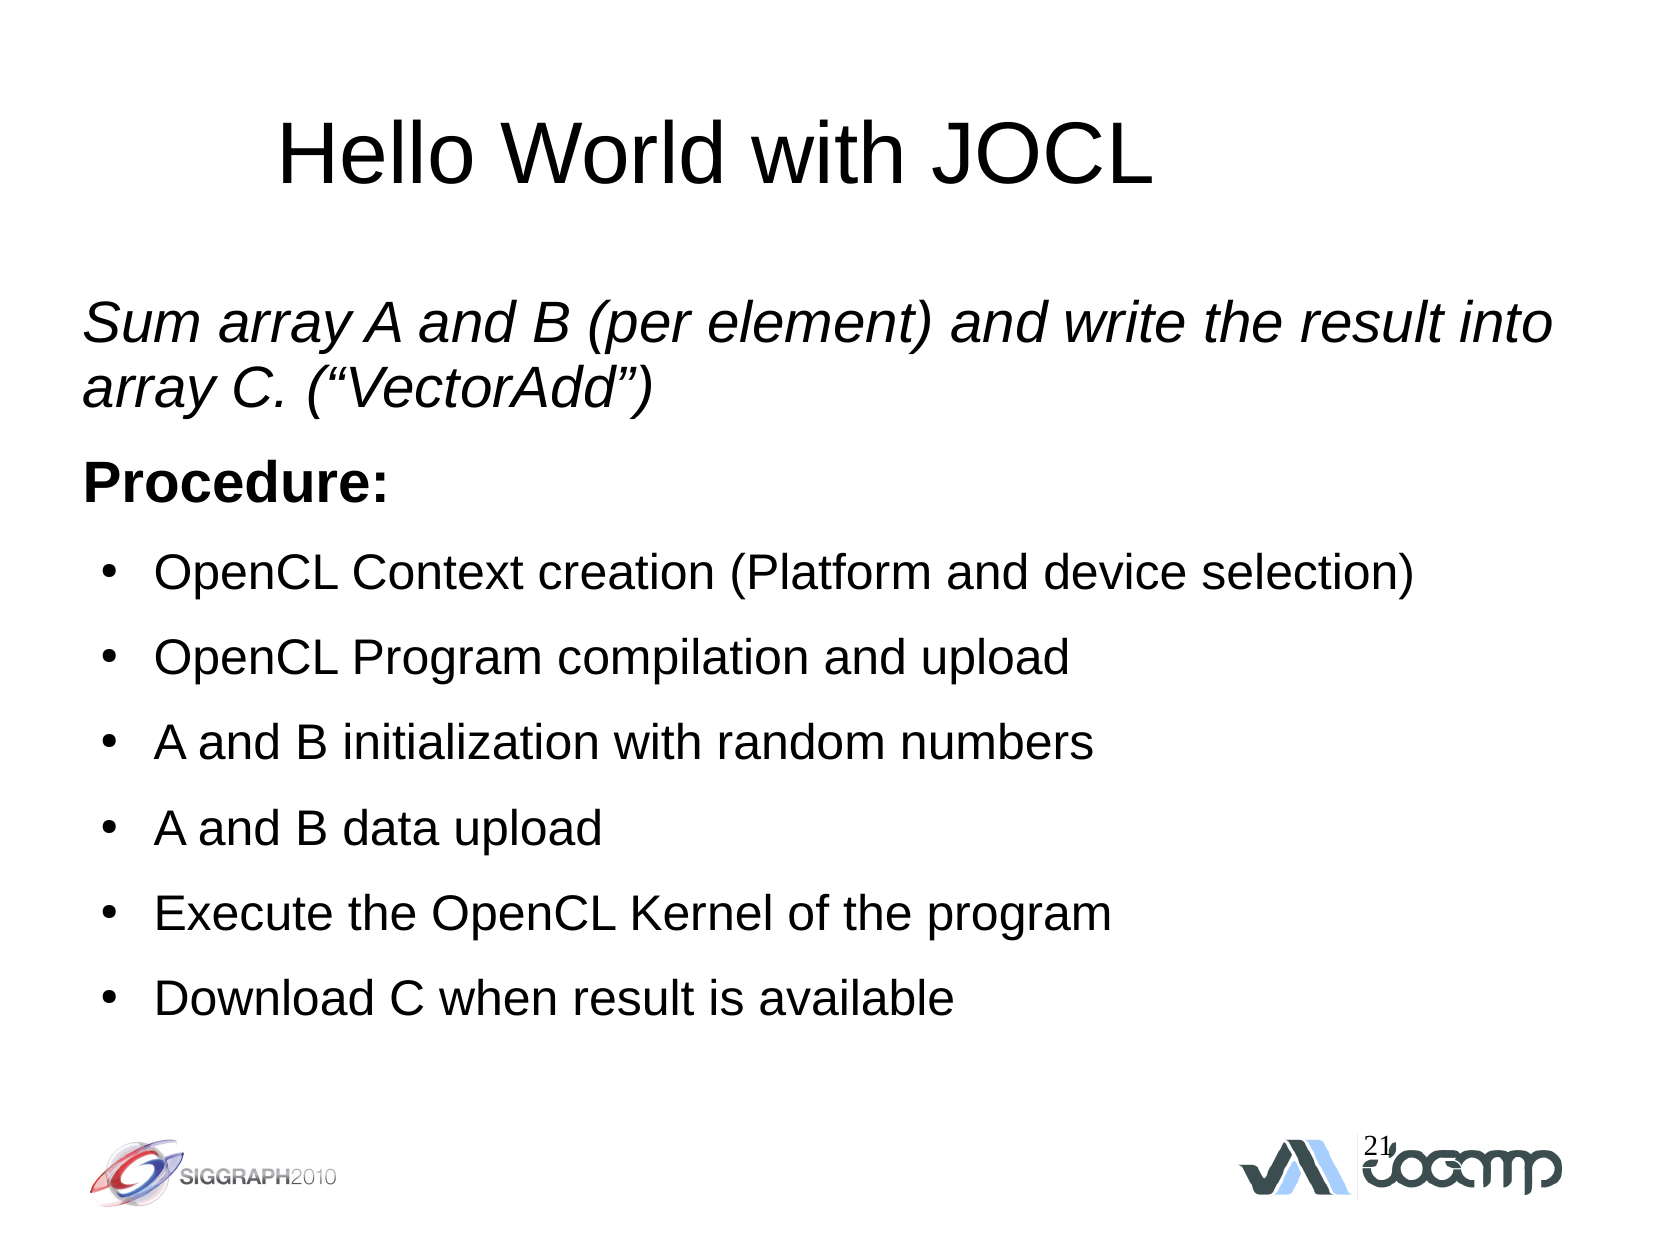

# Hello World with JOCL
Sum array A and B (per element) and write the result into array C. (“VectorAdd”)
Procedure:
OpenCL Context creation (Platform and device selection)
OpenCL Program compilation and upload
A and B initialization with random numbers
A and B data upload
Execute the OpenCL Kernel of the program
Download C when result is available
21